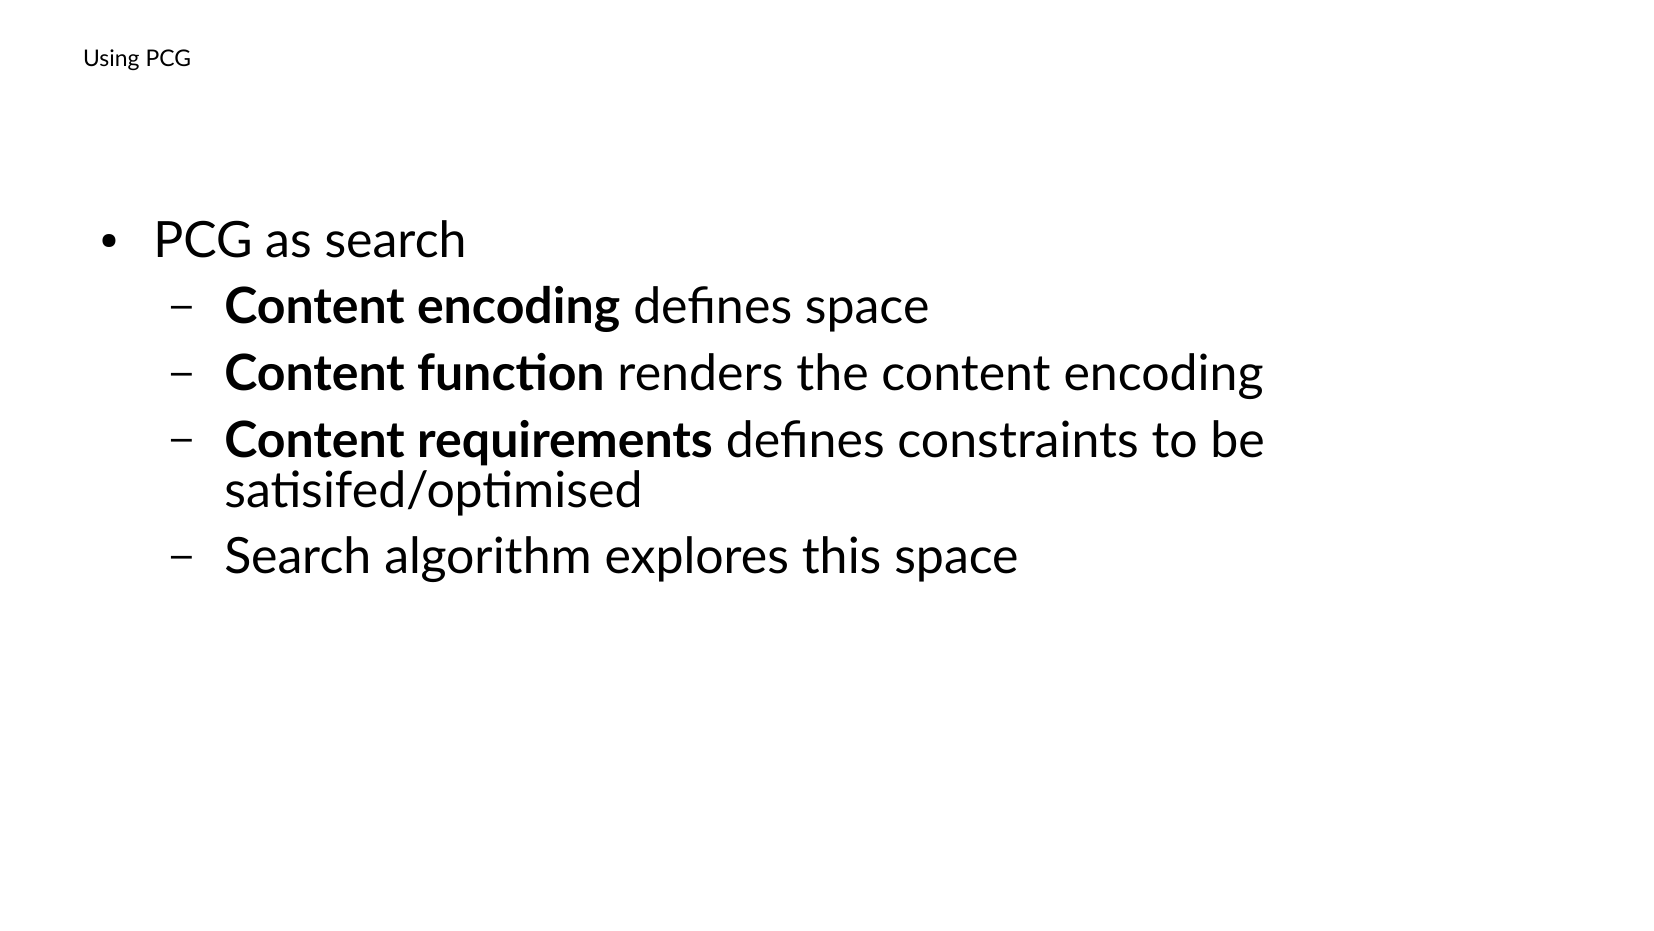

# Using PCG
PCG as search
Content encoding defines space
Content function renders the content encoding
Content requirements defines constraints to be satisifed/optimised
Search algorithm explores this space